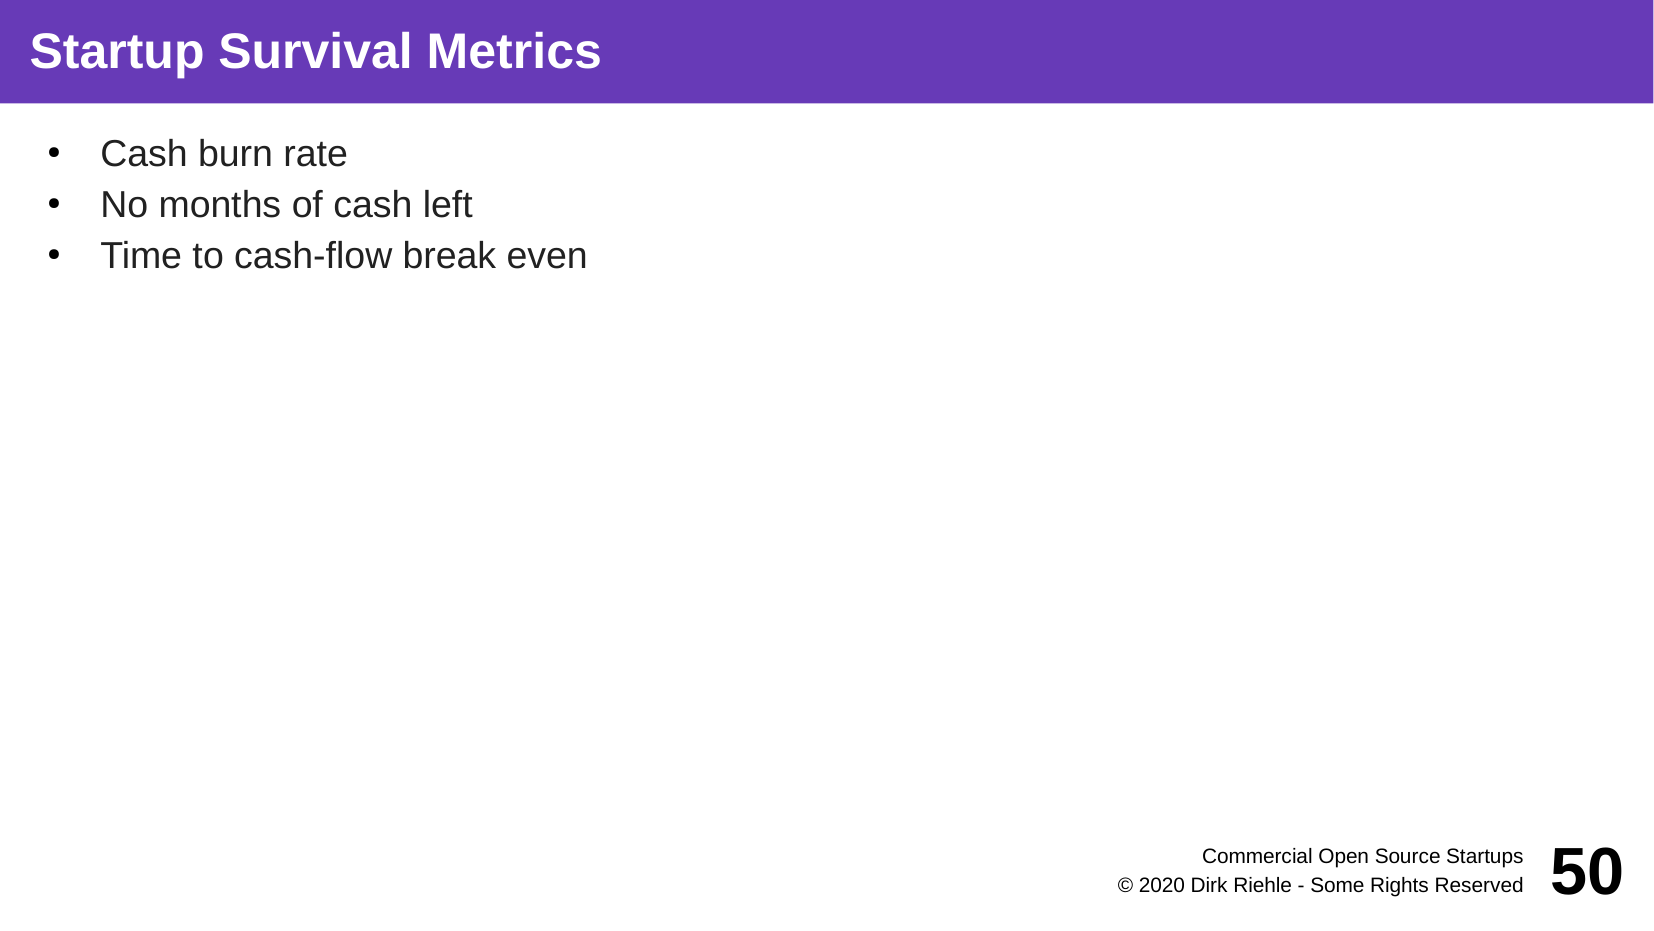

# Startup Survival Metrics
Cash burn rate
No months of cash left
Time to cash-flow break even
Commercial Open Source Startups
50
© 2020 Dirk Riehle - Some Rights Reserved